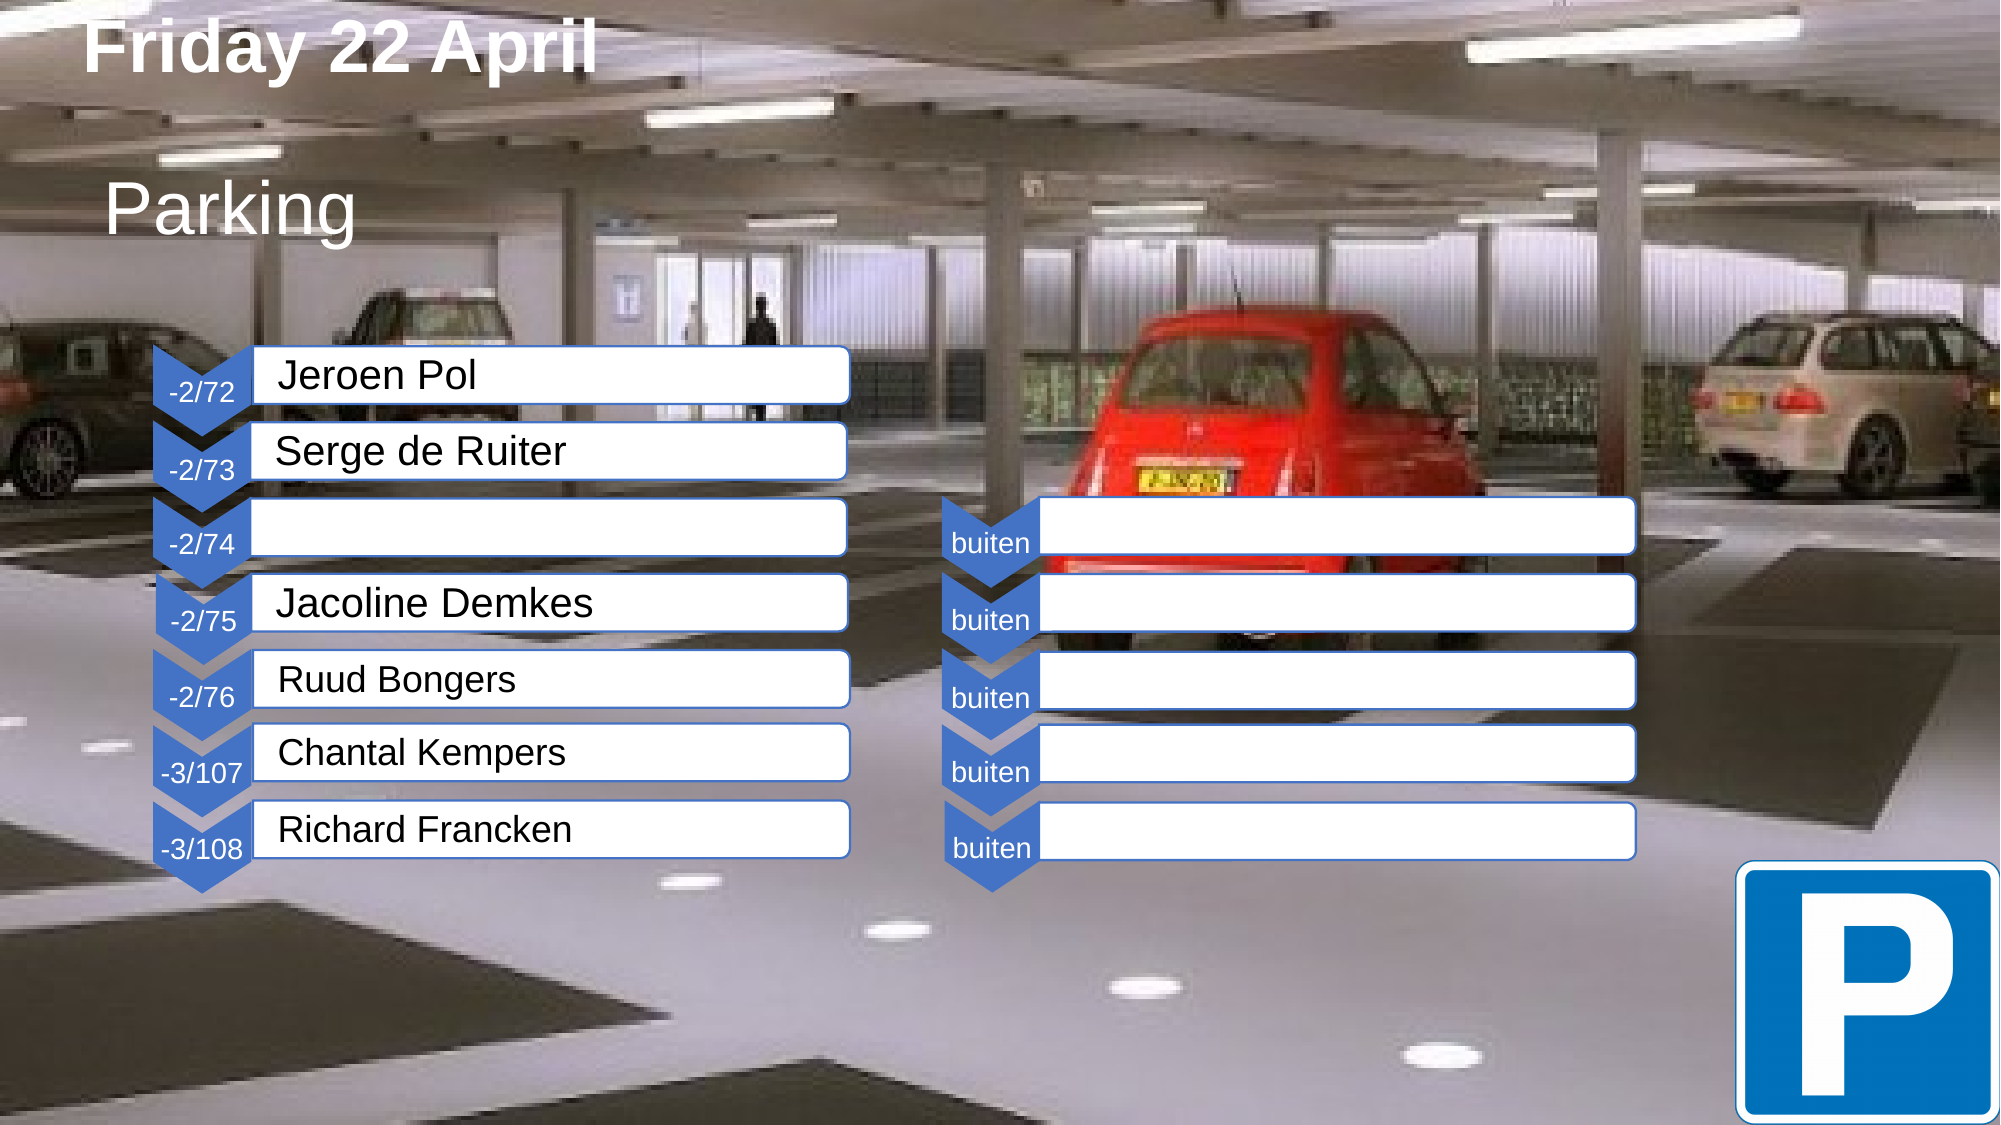

# Friday 22 April	 Parking
-2/72
Jeroen Pol
Serge de Ruiter
-2/73
buiten
-2/74
Jacoline Demkes
buiten
-2/75
Ruud Bongers
buiten
-2/76
Chantal Kempers
buiten
-3/107
Richard Francken
buiten
-3/108